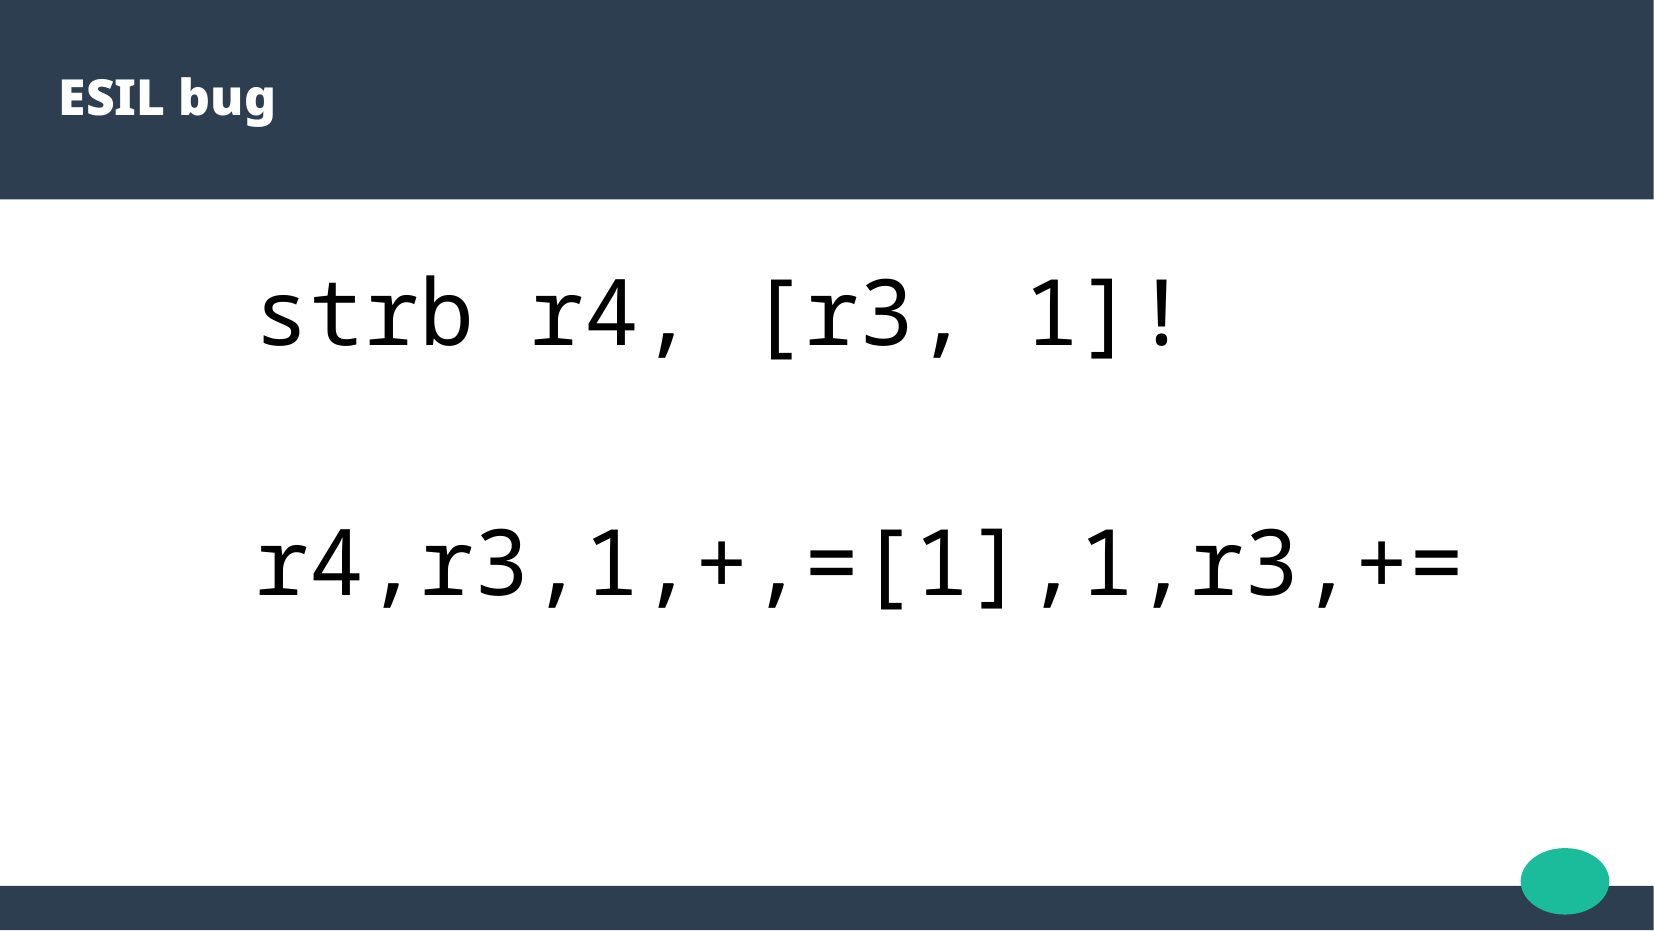

# ESIL bug
strb r4, [r3, 1]!
r4,r3,1,+,=[1],1,r3,+=